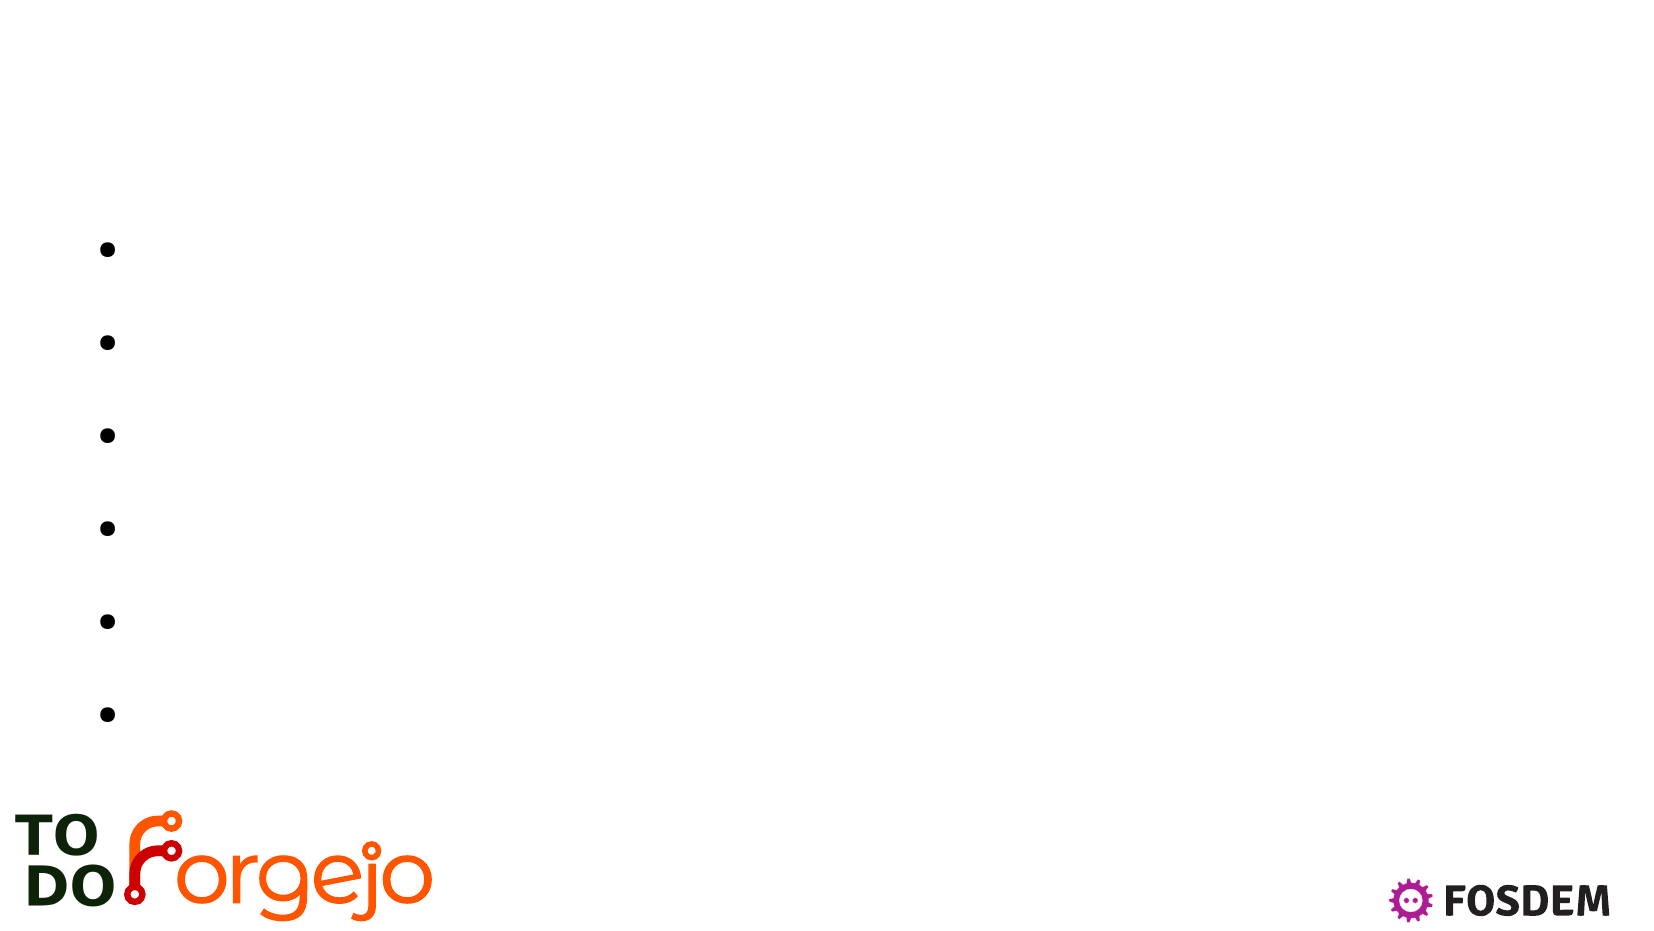

# Possible choices
Todo.txt
VTODO iCalender
NextCloud Tasks
OpenProject
TaskWarrior
Reinvent the wheel